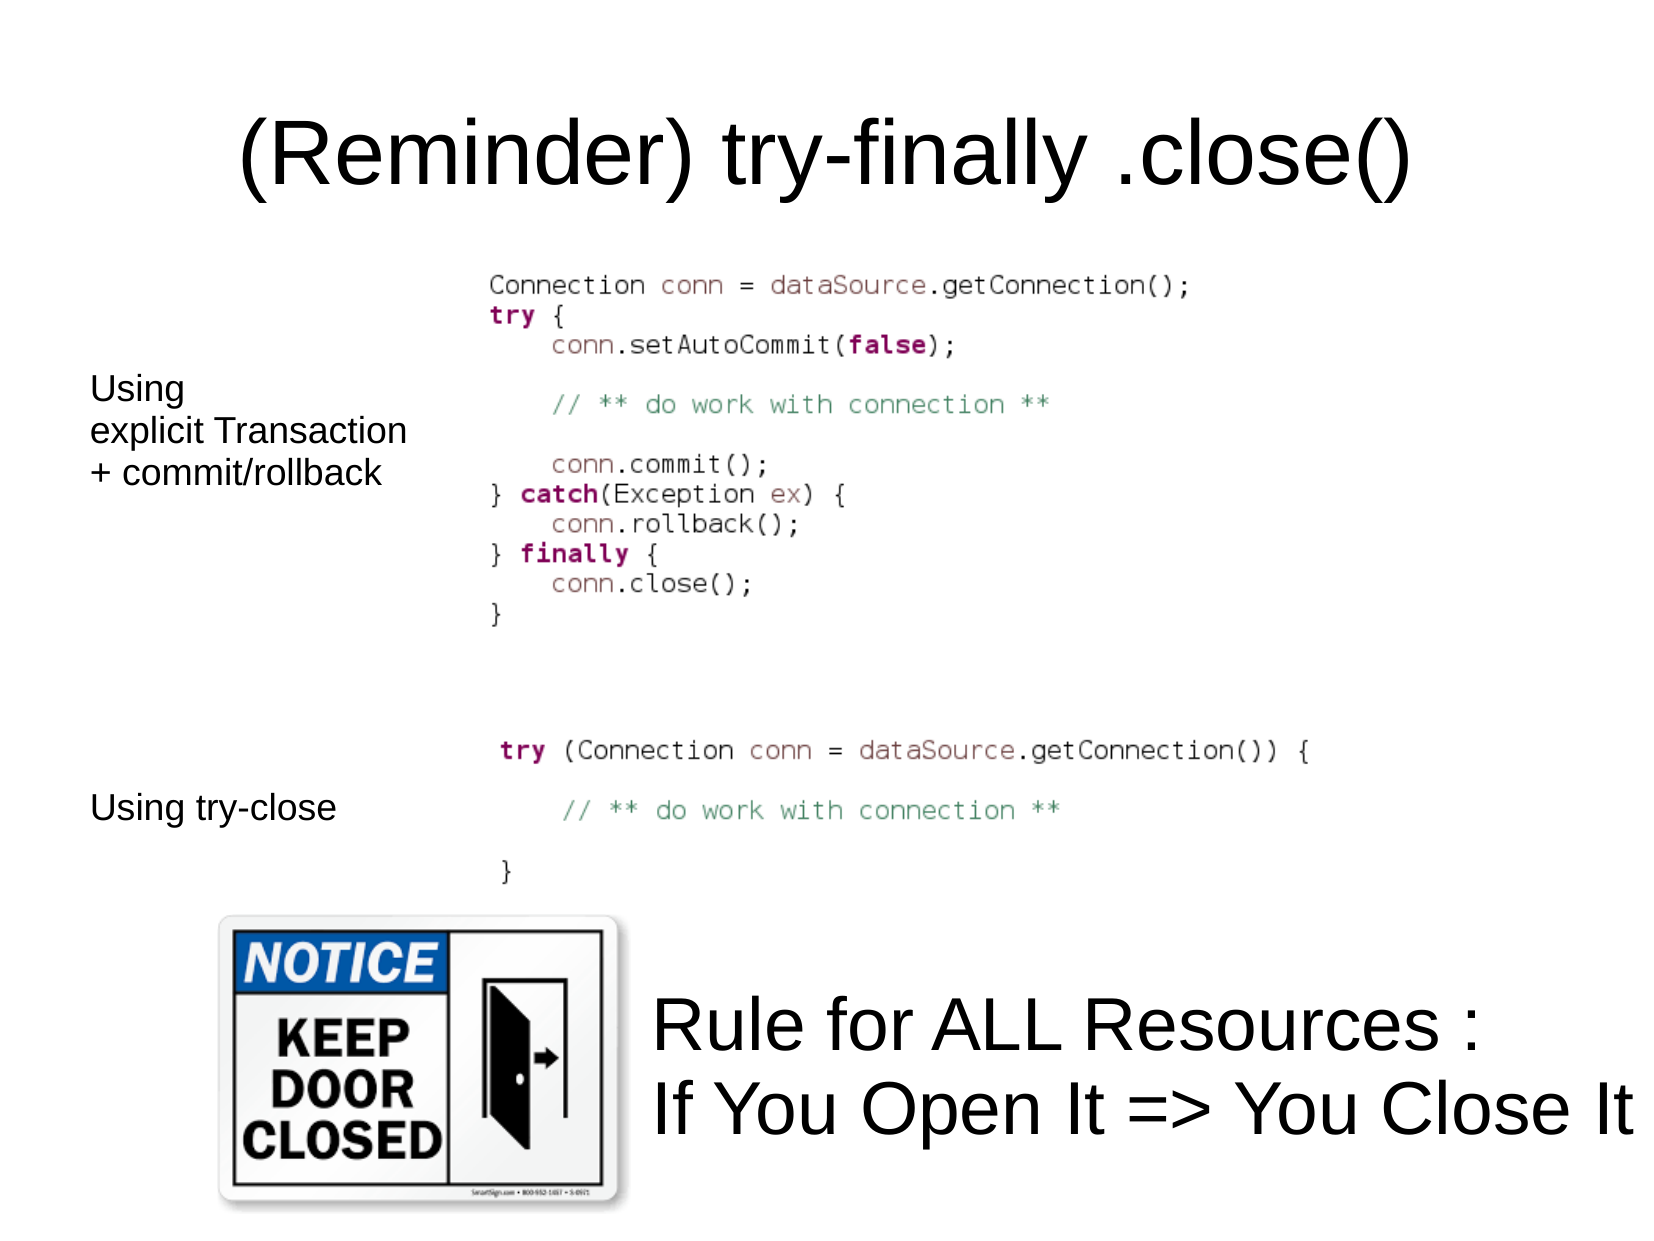

# (Reminder) try-finally .close()
Using
explicit Transaction
+ commit/rollback
Using try-close
Rule for ALL Resources :
If You Open It => You Close It